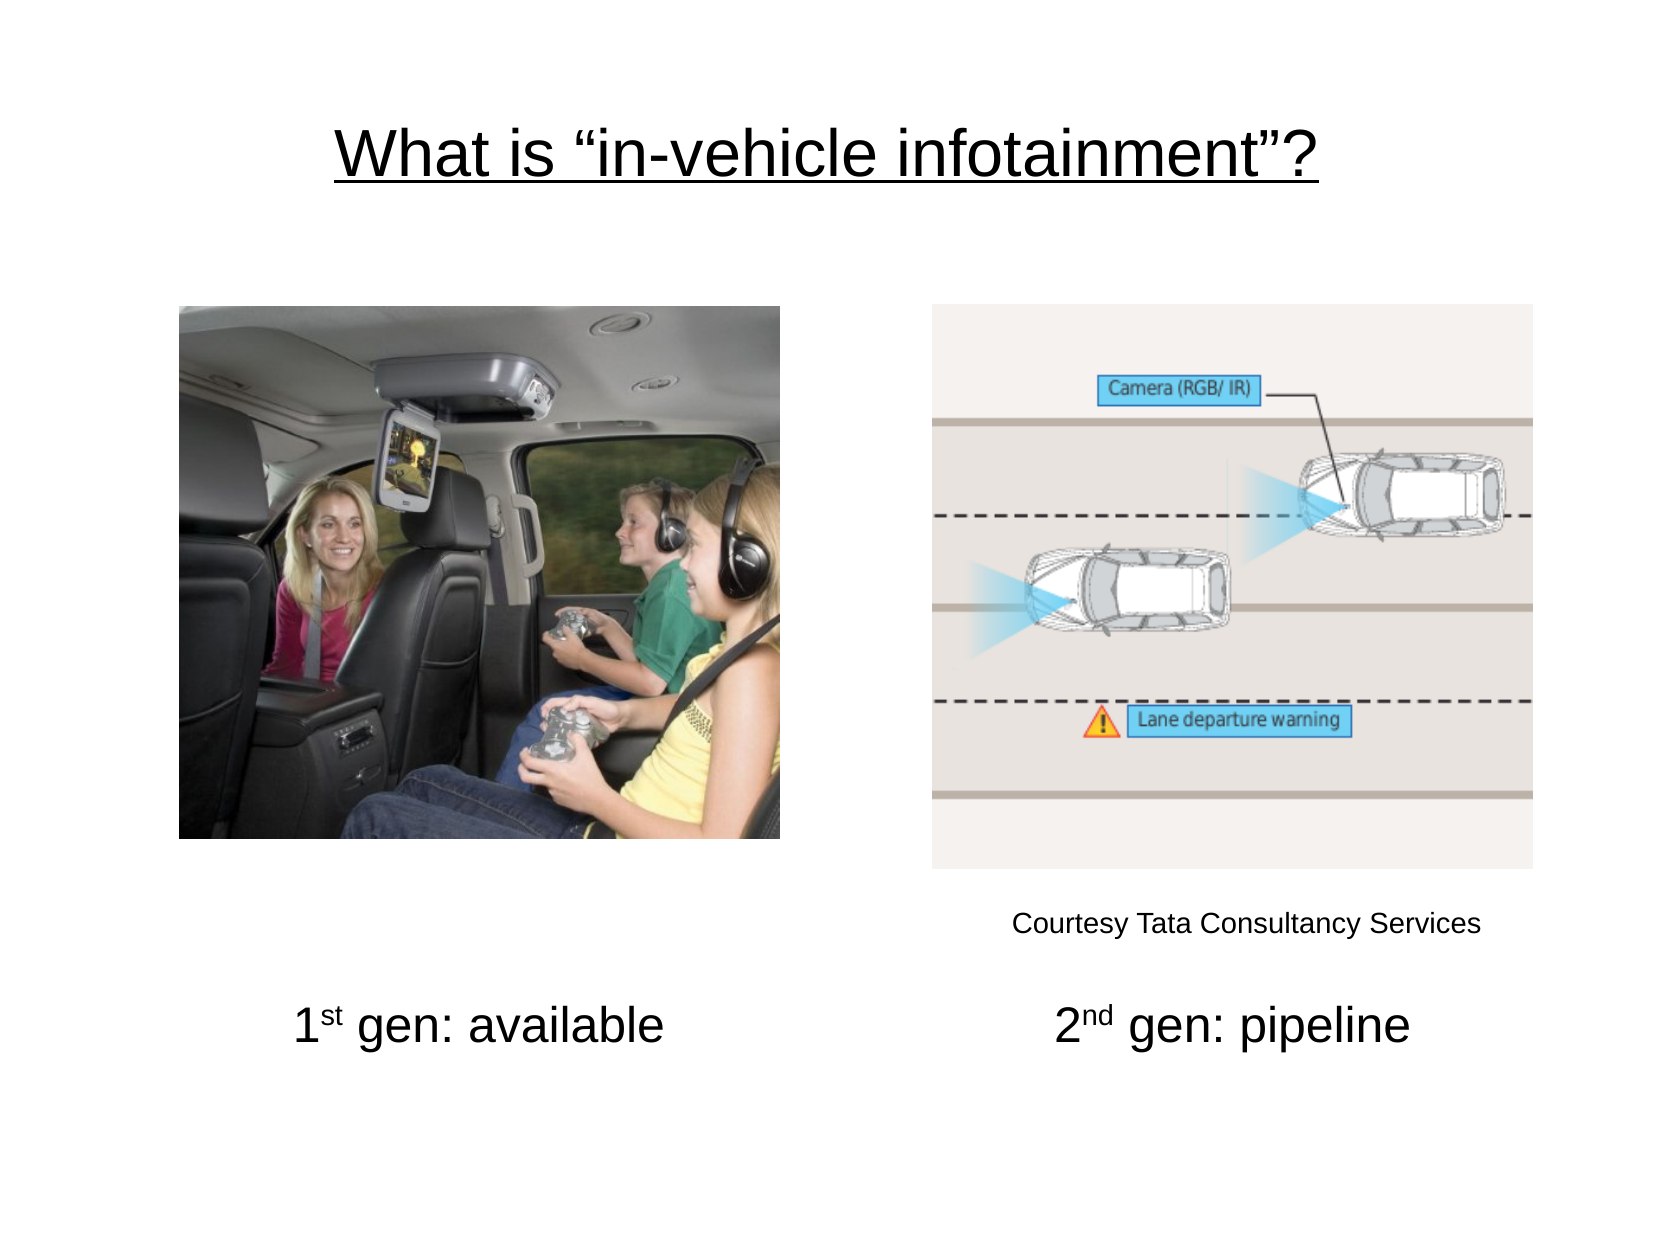

# What is “in-vehicle infotainment”?
Courtesy Tata Consultancy Services
1st gen: available
2nd gen: pipeline